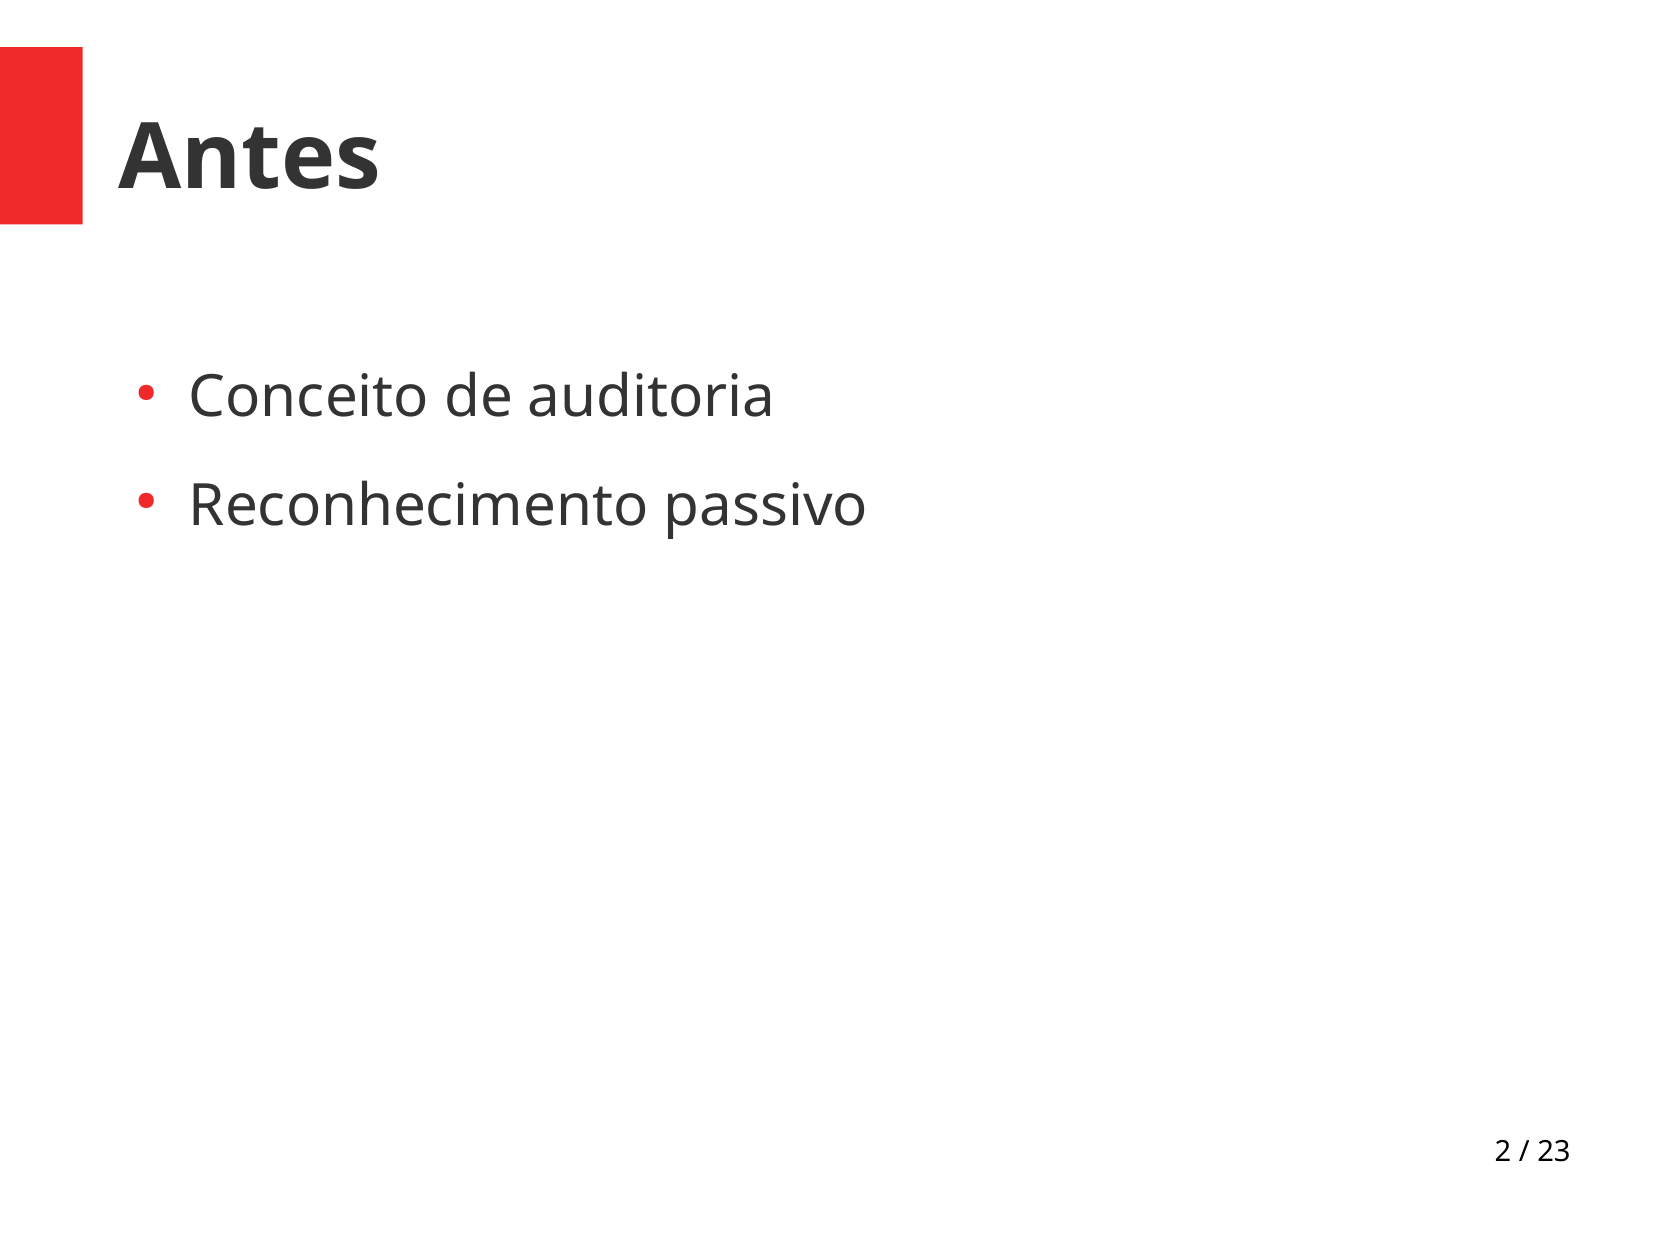

# Antes
Conceito de auditoria
Reconhecimento passivo
2